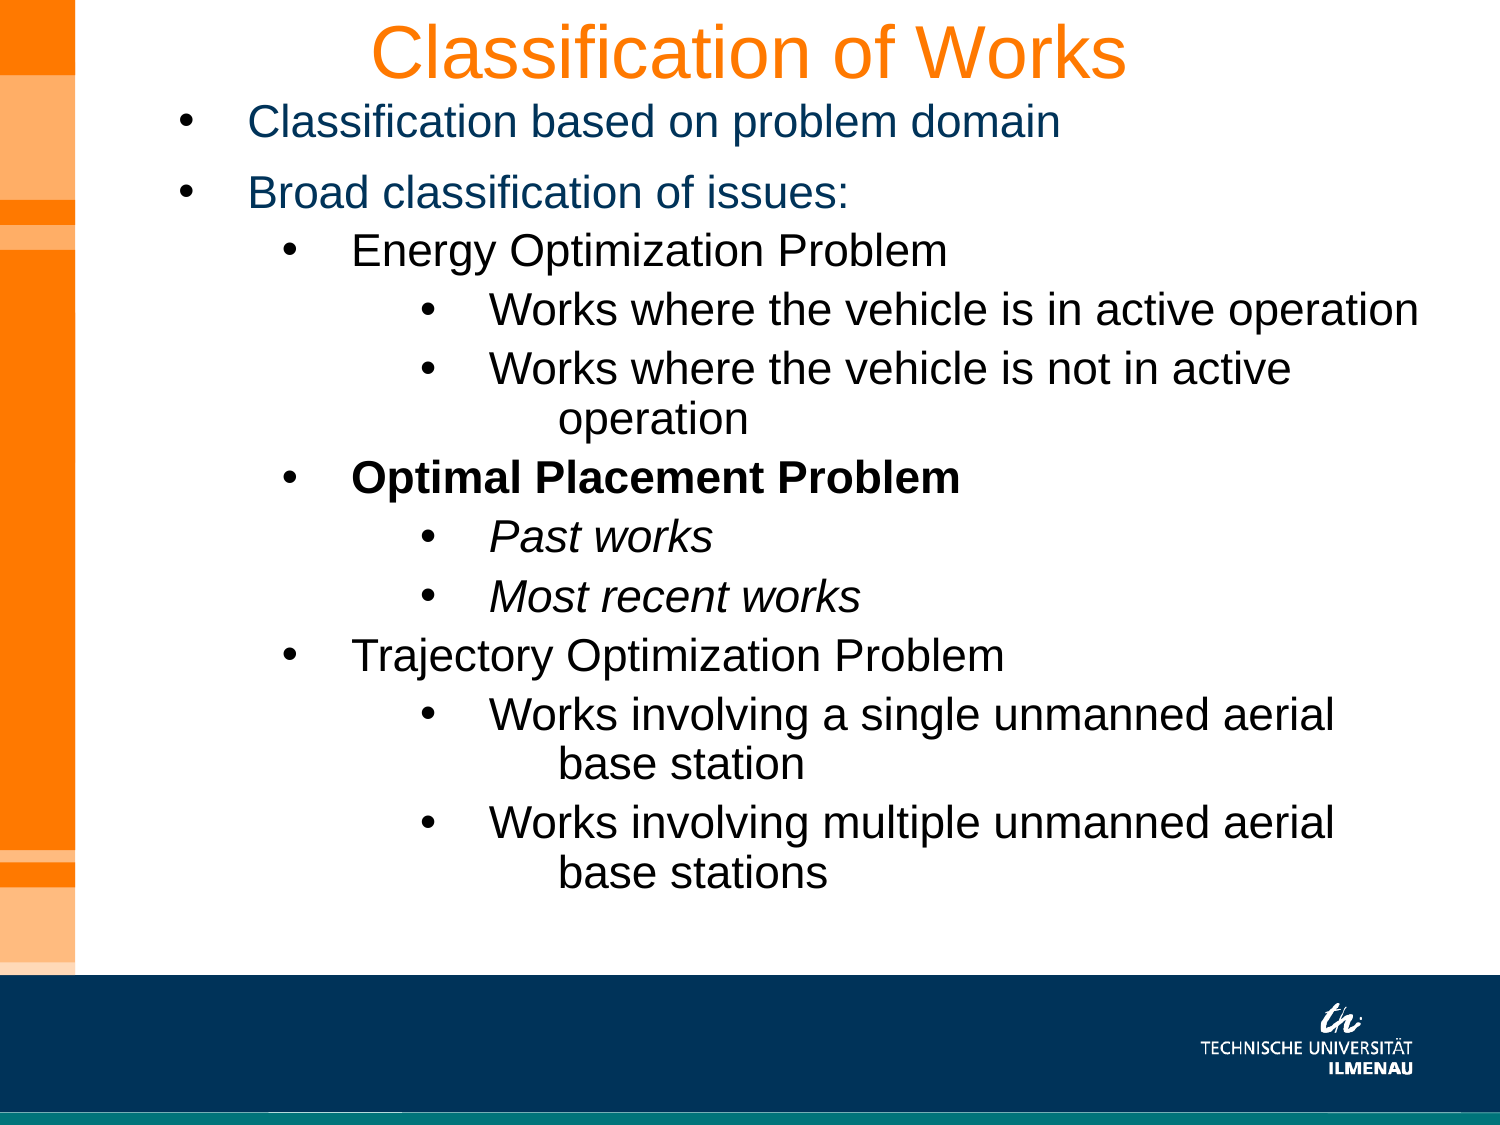

# Classification of Works
Classification based on problem domain
Broad classification of issues:
Energy Optimization Problem
Works where the vehicle is in active operation
Works where the vehicle is not in active operation
Optimal Placement Problem
Past works
Most recent works
Trajectory Optimization Problem
Works involving a single unmanned aerial base station
Works involving multiple unmanned aerial base stations